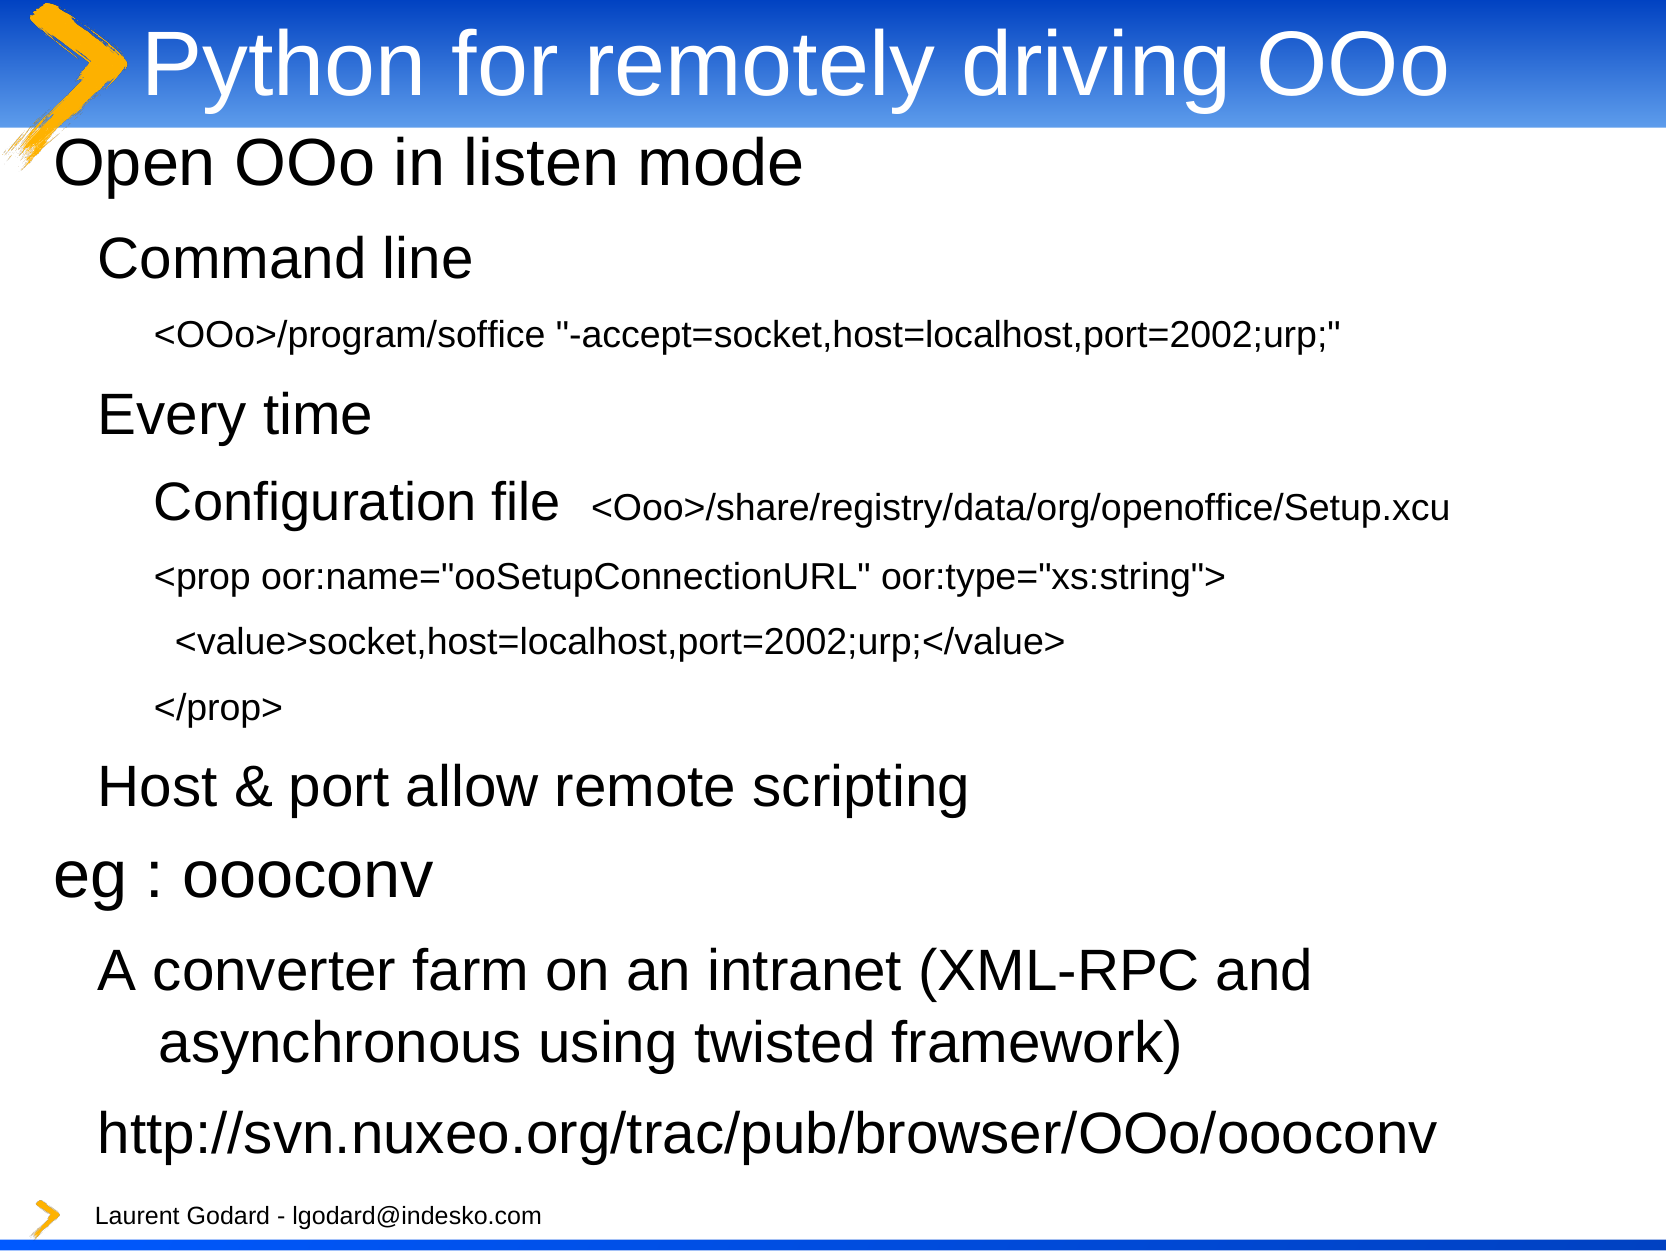

# Python for remotely driving OOo
Open OOo in listen mode
Command line
<OOo>/program/soffice "-accept=socket,host=localhost,port=2002;urp;"
Every time
Configuration file <Ooo>/share/registry/data/org/openoffice/Setup.xcu
<prop oor:name="ooSetupConnectionURL" oor:type="xs:string">
  <value>socket,host=localhost,port=2002;urp;</value>
</prop>
Host & port allow remote scripting
eg : oooconv
A converter farm on an intranet (XML-RPC and asynchronous using twisted framework)
http://svn.nuxeo.org/trac/pub/browser/OOo/oooconv